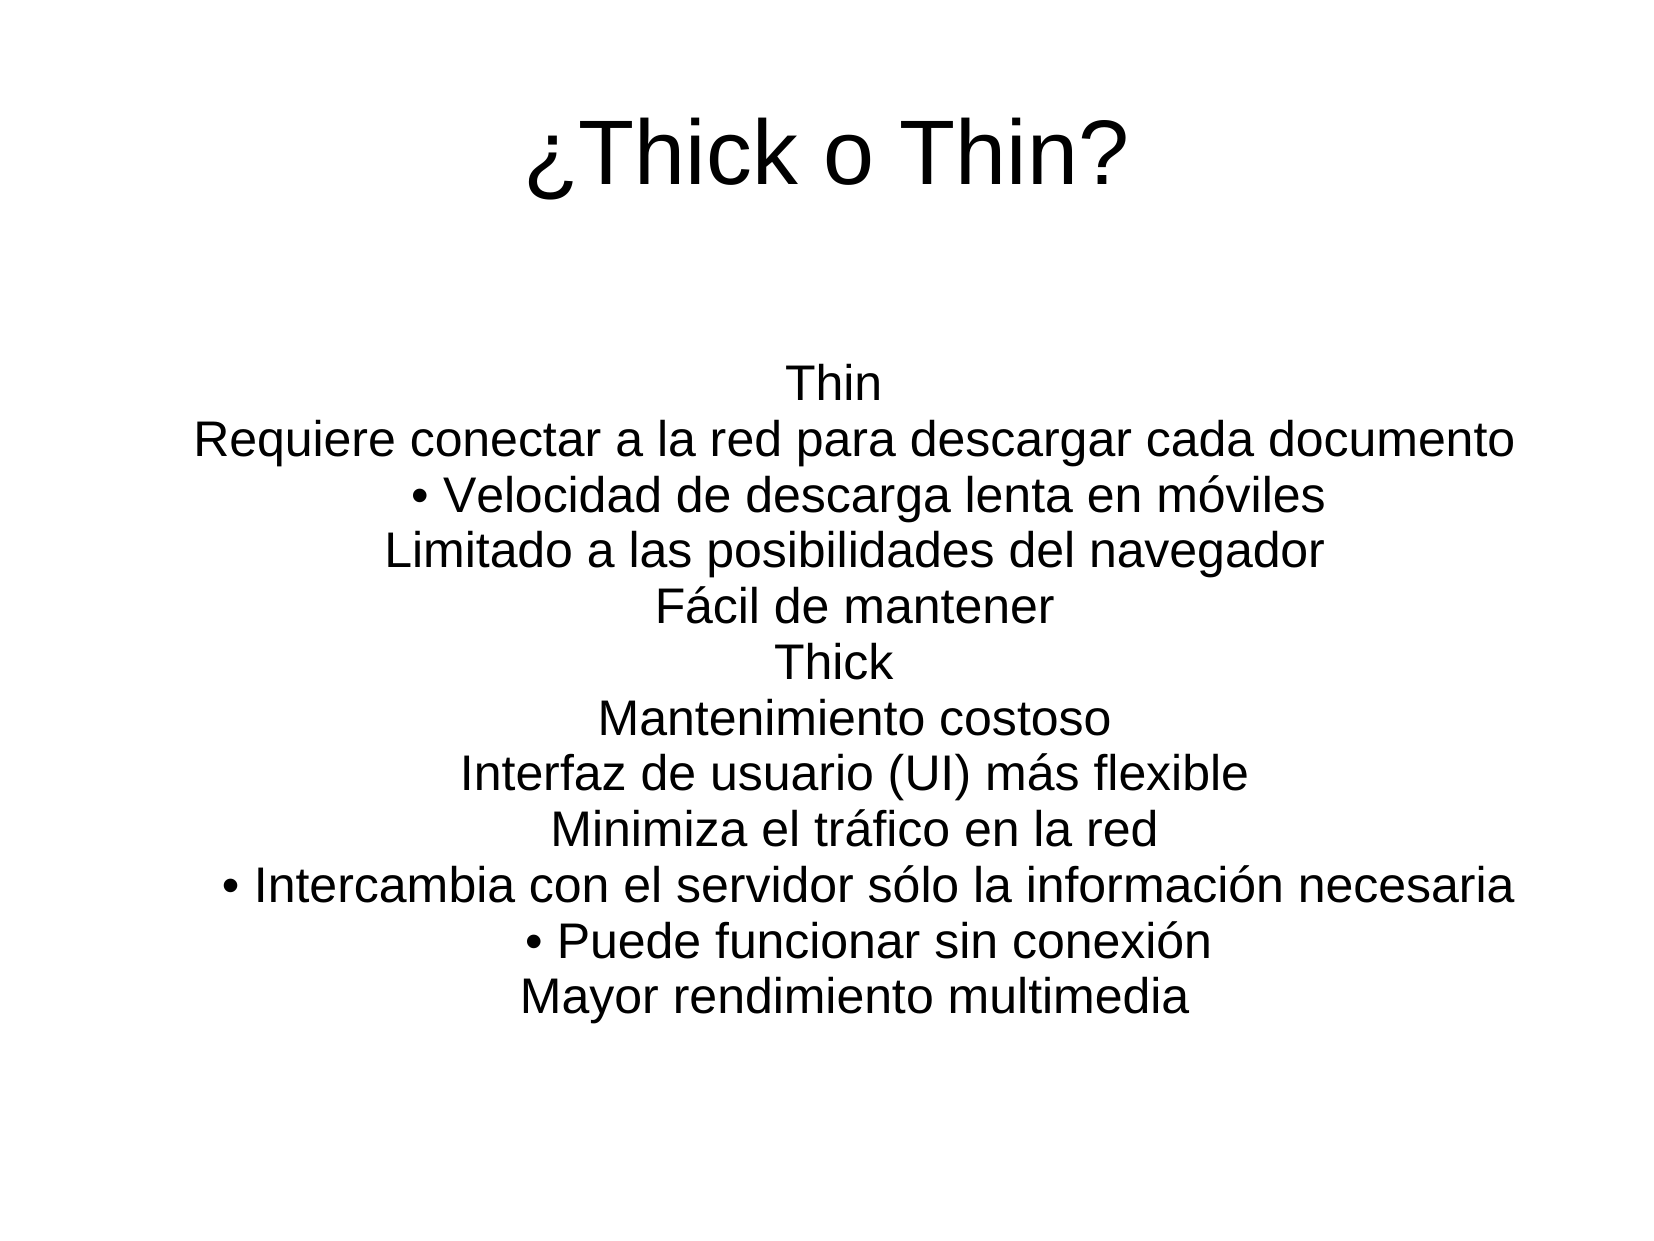

# ¿Thick o Thin?
 Thin
 Requiere conectar a la red para descargar cada documento
 • Velocidad de descarga lenta en móviles
 Limitado a las posibilidades del navegador
 Fácil de mantener
 Thick
 Mantenimiento costoso
 Interfaz de usuario (UI) más flexible
 Minimiza el tráfico en la red
 • Intercambia con el servidor sólo la información necesaria
 • Puede funcionar sin conexión
 Mayor rendimiento multimedia